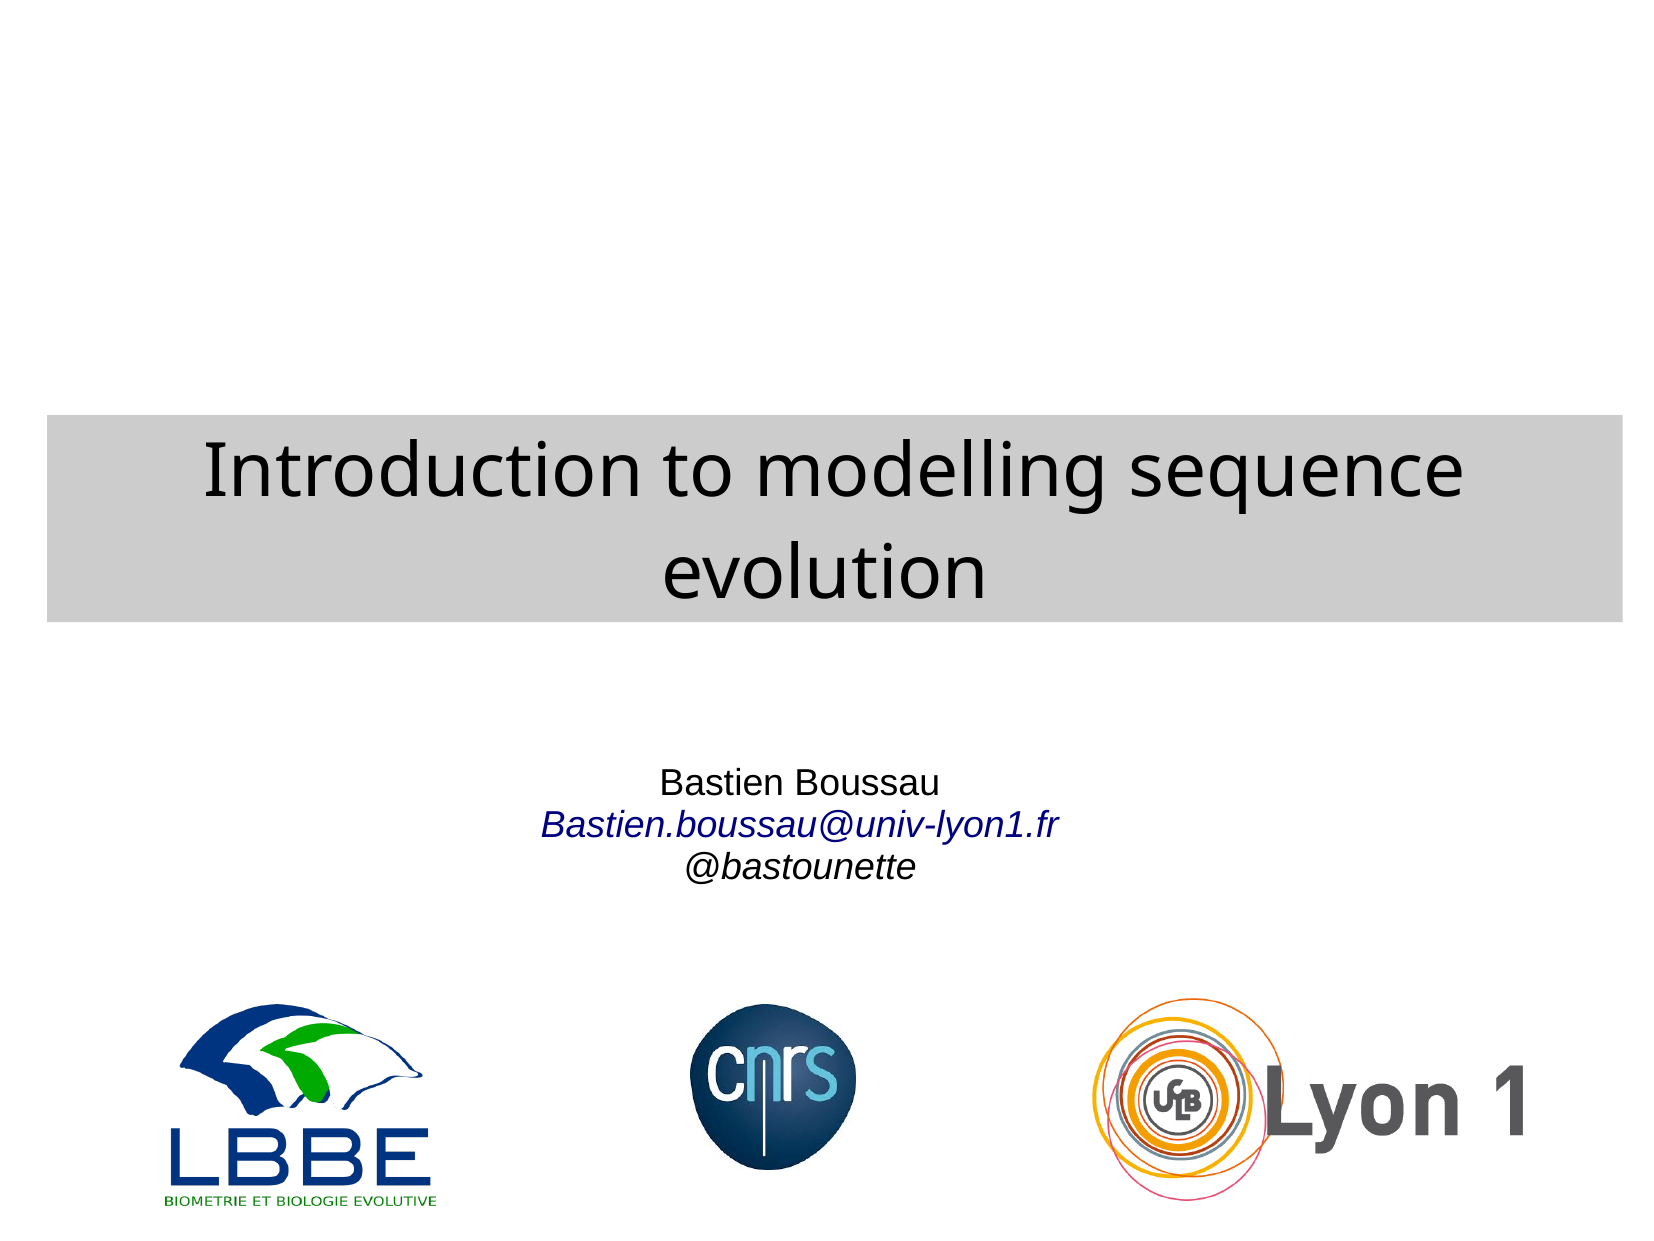

# Introduction to modelling sequence evolution
Bastien Boussau
Bastien.boussau@univ-lyon1.fr
@bastounette